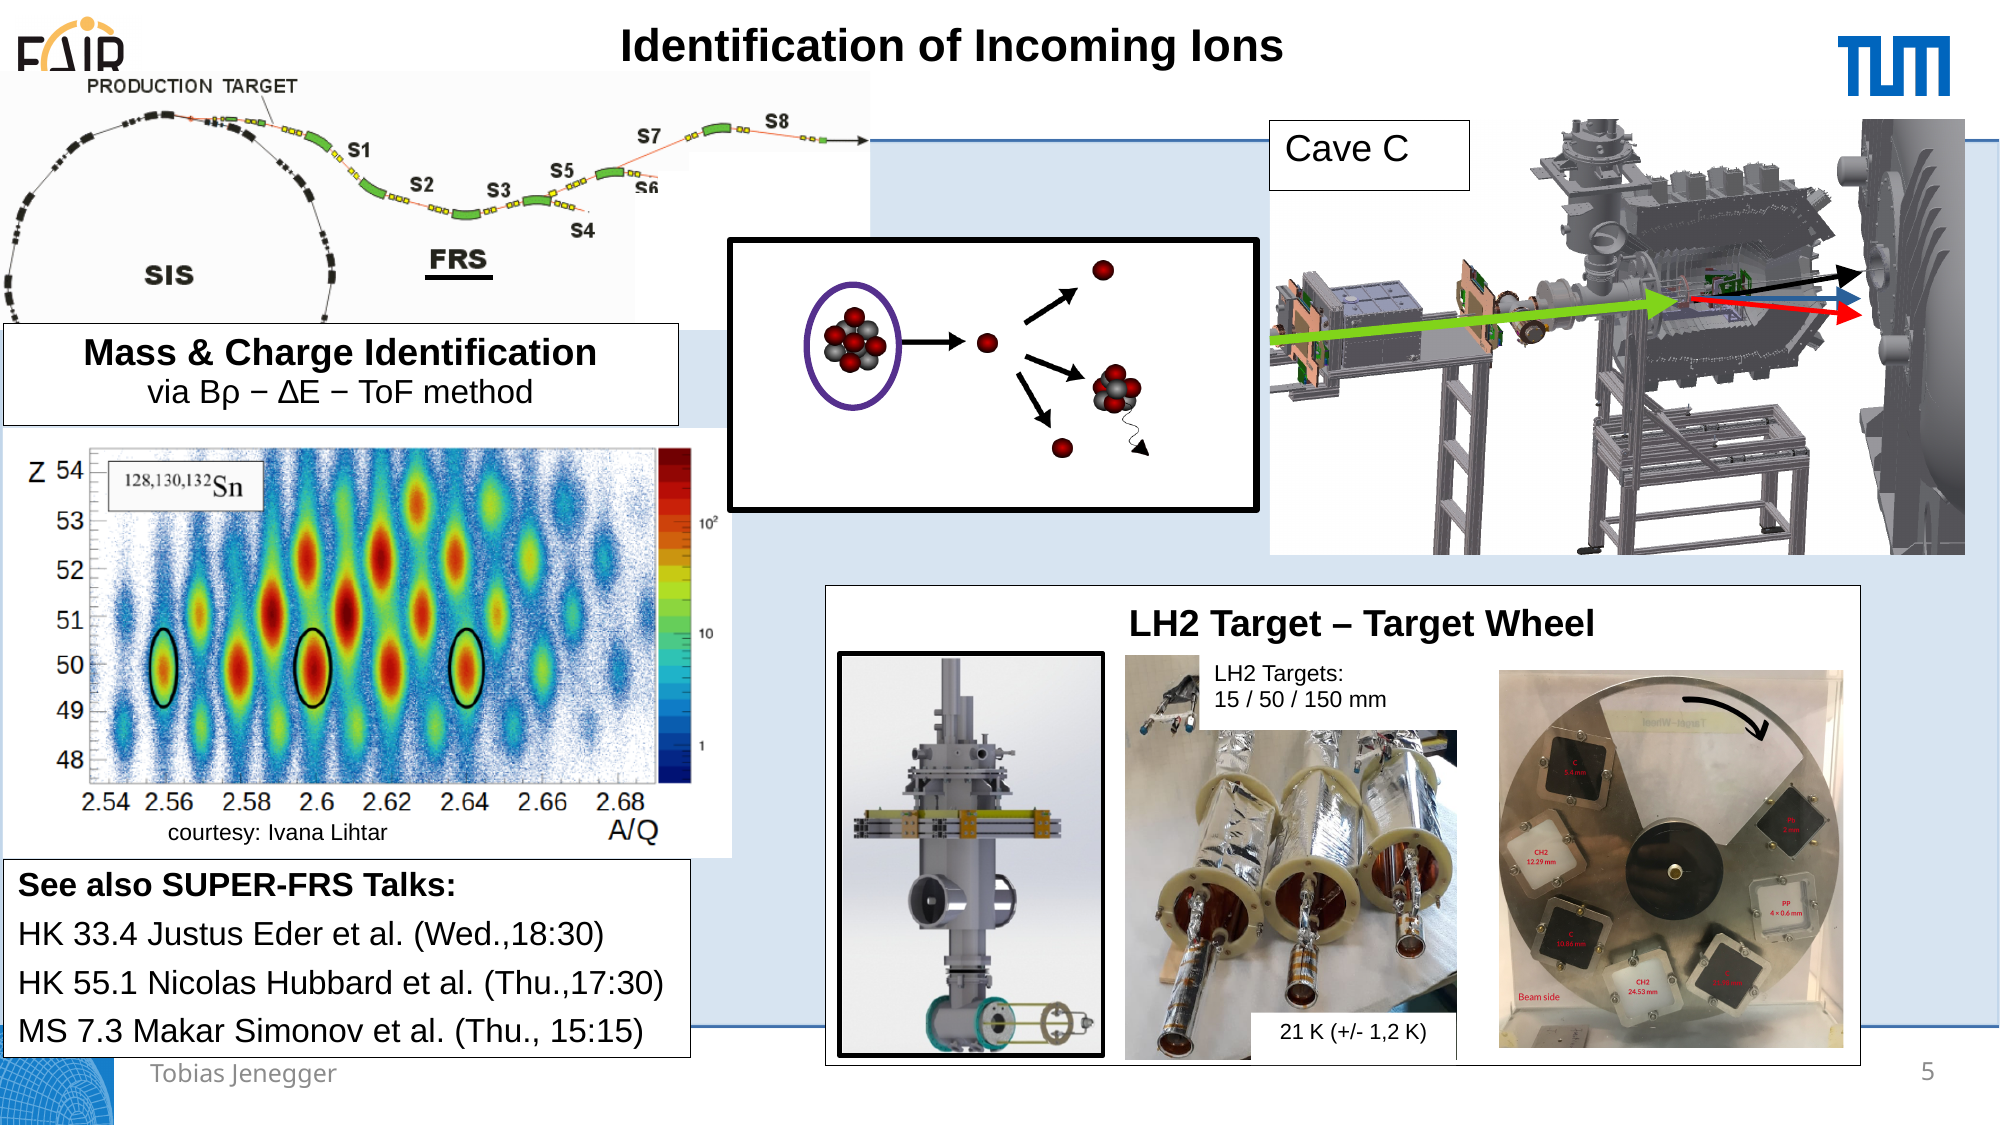

x – y Position
beam
≈ 3mm
99% efficiency
Identification of Incoming Ions
MWPC0 xy plot
Cave C
Mass & Charge Identification
via Bρ − ∆E − ToF method
LH2 Target – Target Wheel
LH2 Targets:
15 / 50 / 150 mm
21 K (+/- 1,2 K)
courtesy: Ivana Lihtar
See also SUPER-FRS Talks:
HK 33.4 Justus Eder et al. (Wed.,18:30)
HK 55.1 Nicolas Hubbard et al. (Thu.,17:30)
MS 7.3 Makar Simonov et al. (Thu., 15:15)
5